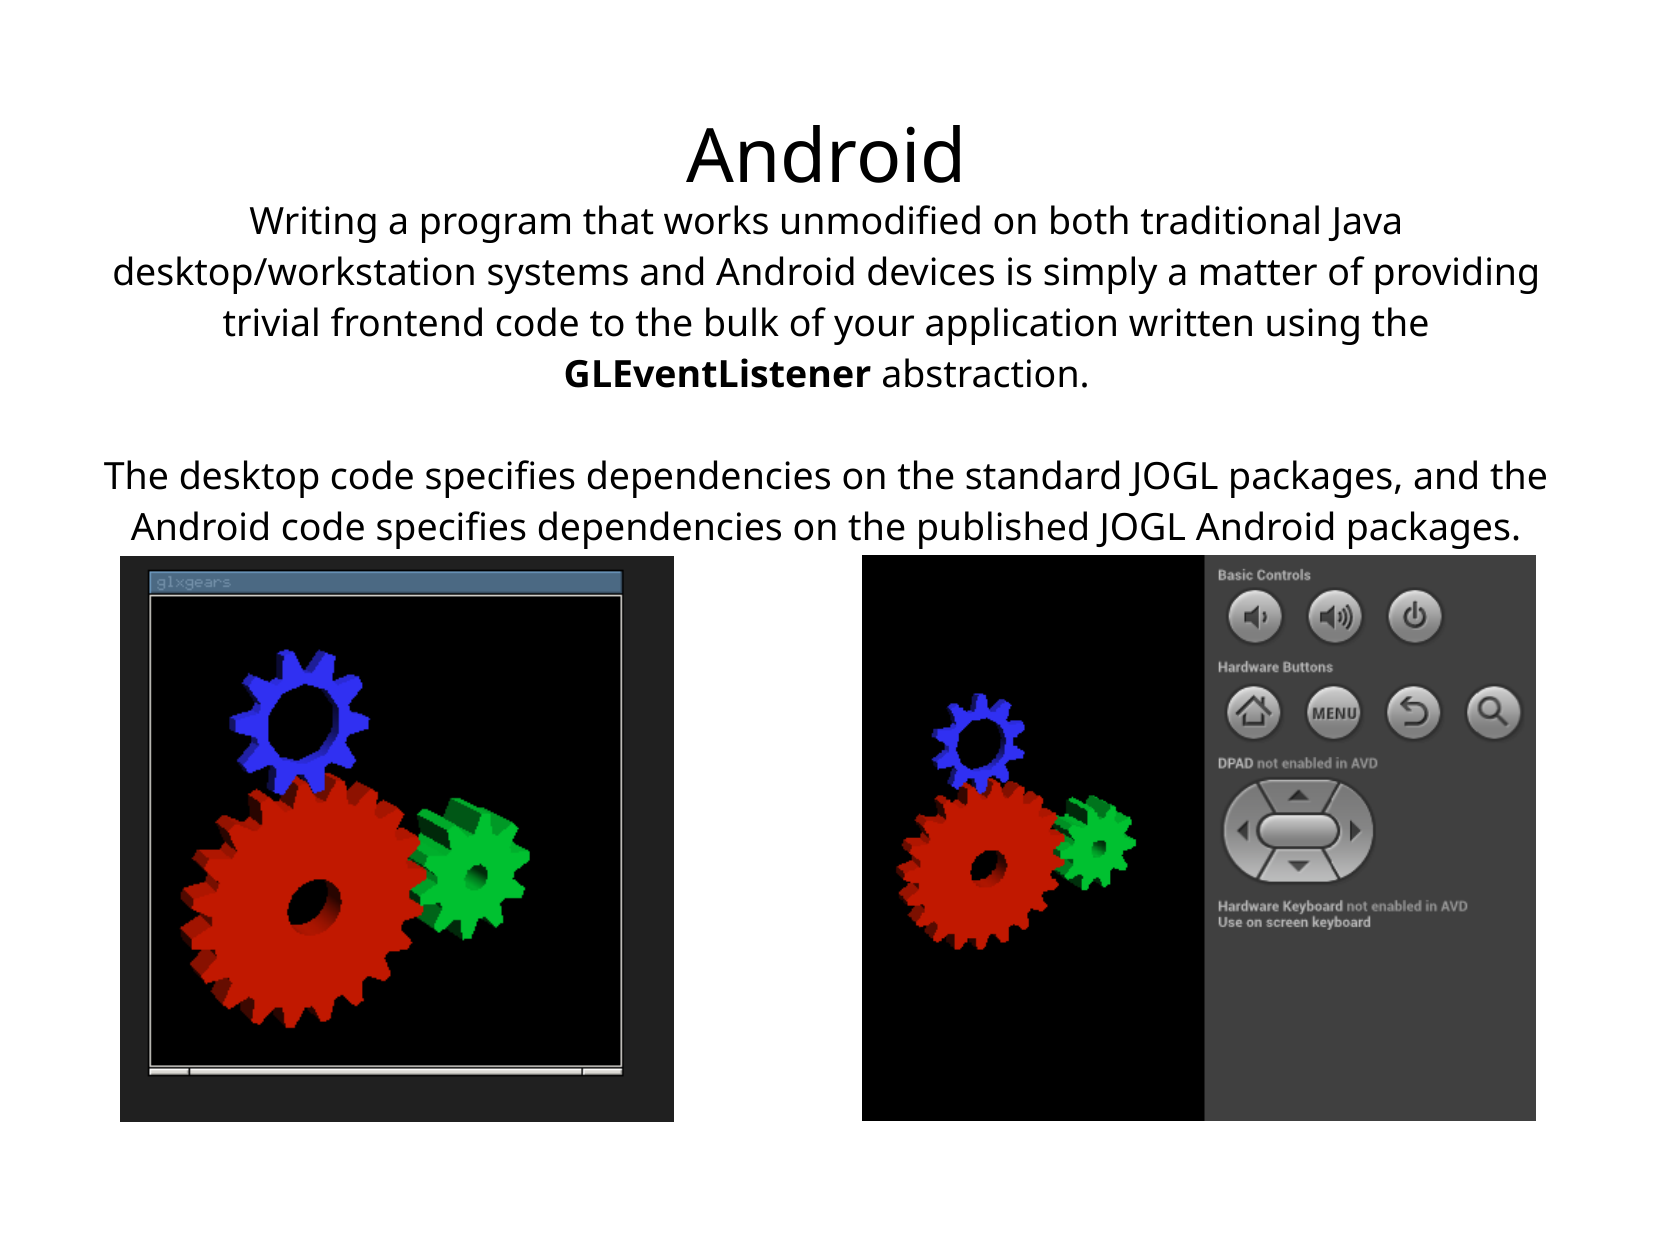

# Android
Writing a program that works unmodified on both traditional Java desktop/workstation systems and Android devices is simply a matter of providing trivial frontend code to the bulk of your application written using the GLEventListener abstraction.
The desktop code specifies dependencies on the standard JOGL packages, and the Android code specifies dependencies on the published JOGL Android packages.